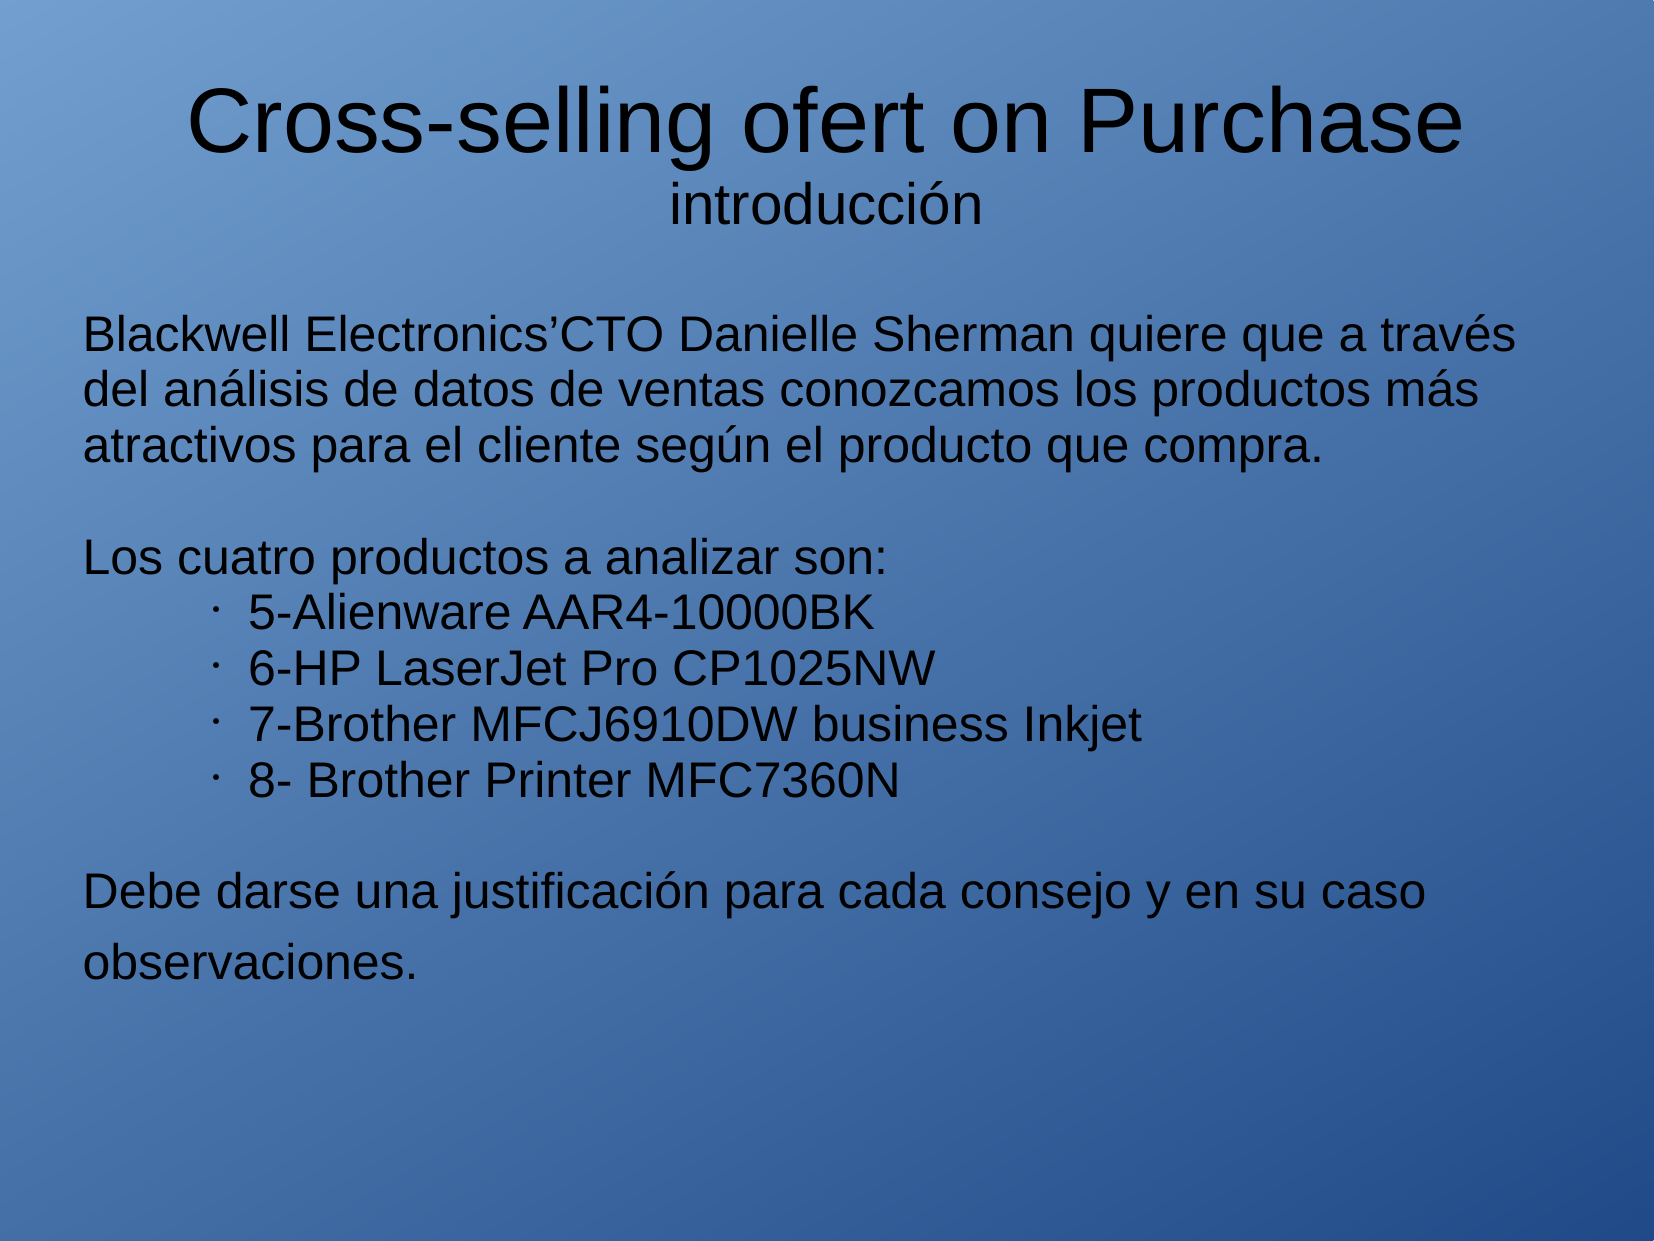

# Cross-selling ofert on Purchase introducción
Blackwell Electronics’CTO Danielle Sherman quiere que a través del análisis de datos de ventas conozcamos los productos más atractivos para el cliente según el producto que compra.
Los cuatro productos a analizar son:
5-Alienware AAR4-10000BK
6-HP LaserJet Pro CP1025NW
7-Brother MFCJ6910DW business Inkjet
8- Brother Printer MFC7360N
Debe darse una justificación para cada consejo y en su caso observaciones.